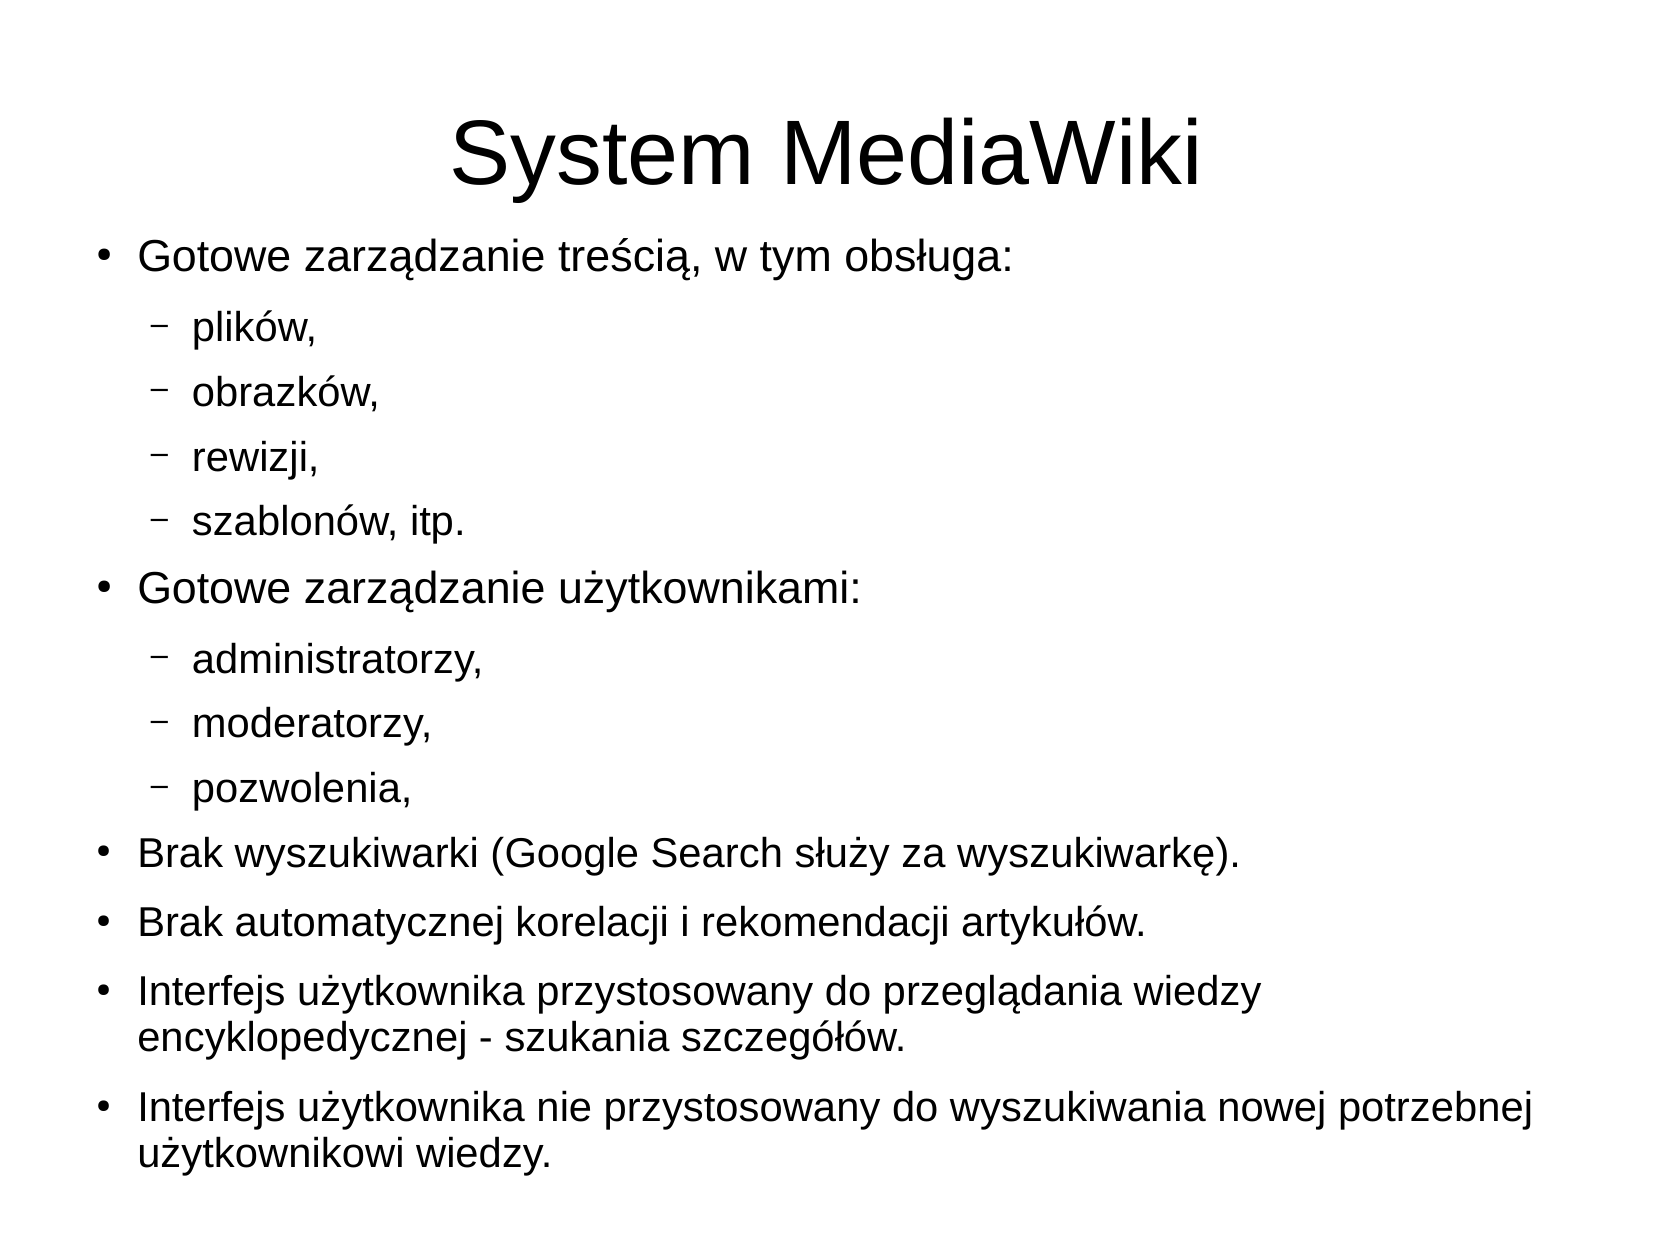

# System MediaWiki
Gotowe zarządzanie treścią, w tym obsługa:
plików,
obrazków,
rewizji,
szablonów, itp.
Gotowe zarządzanie użytkownikami:
administratorzy,
moderatorzy,
pozwolenia,
Brak wyszukiwarki (Google Search służy za wyszukiwarkę).
Brak automatycznej korelacji i rekomendacji artykułów.
Interfejs użytkownika przystosowany do przeglądania wiedzy encyklopedycznej - szukania szczegółów.
Interfejs użytkownika nie przystosowany do wyszukiwania nowej potrzebnej użytkownikowi wiedzy.